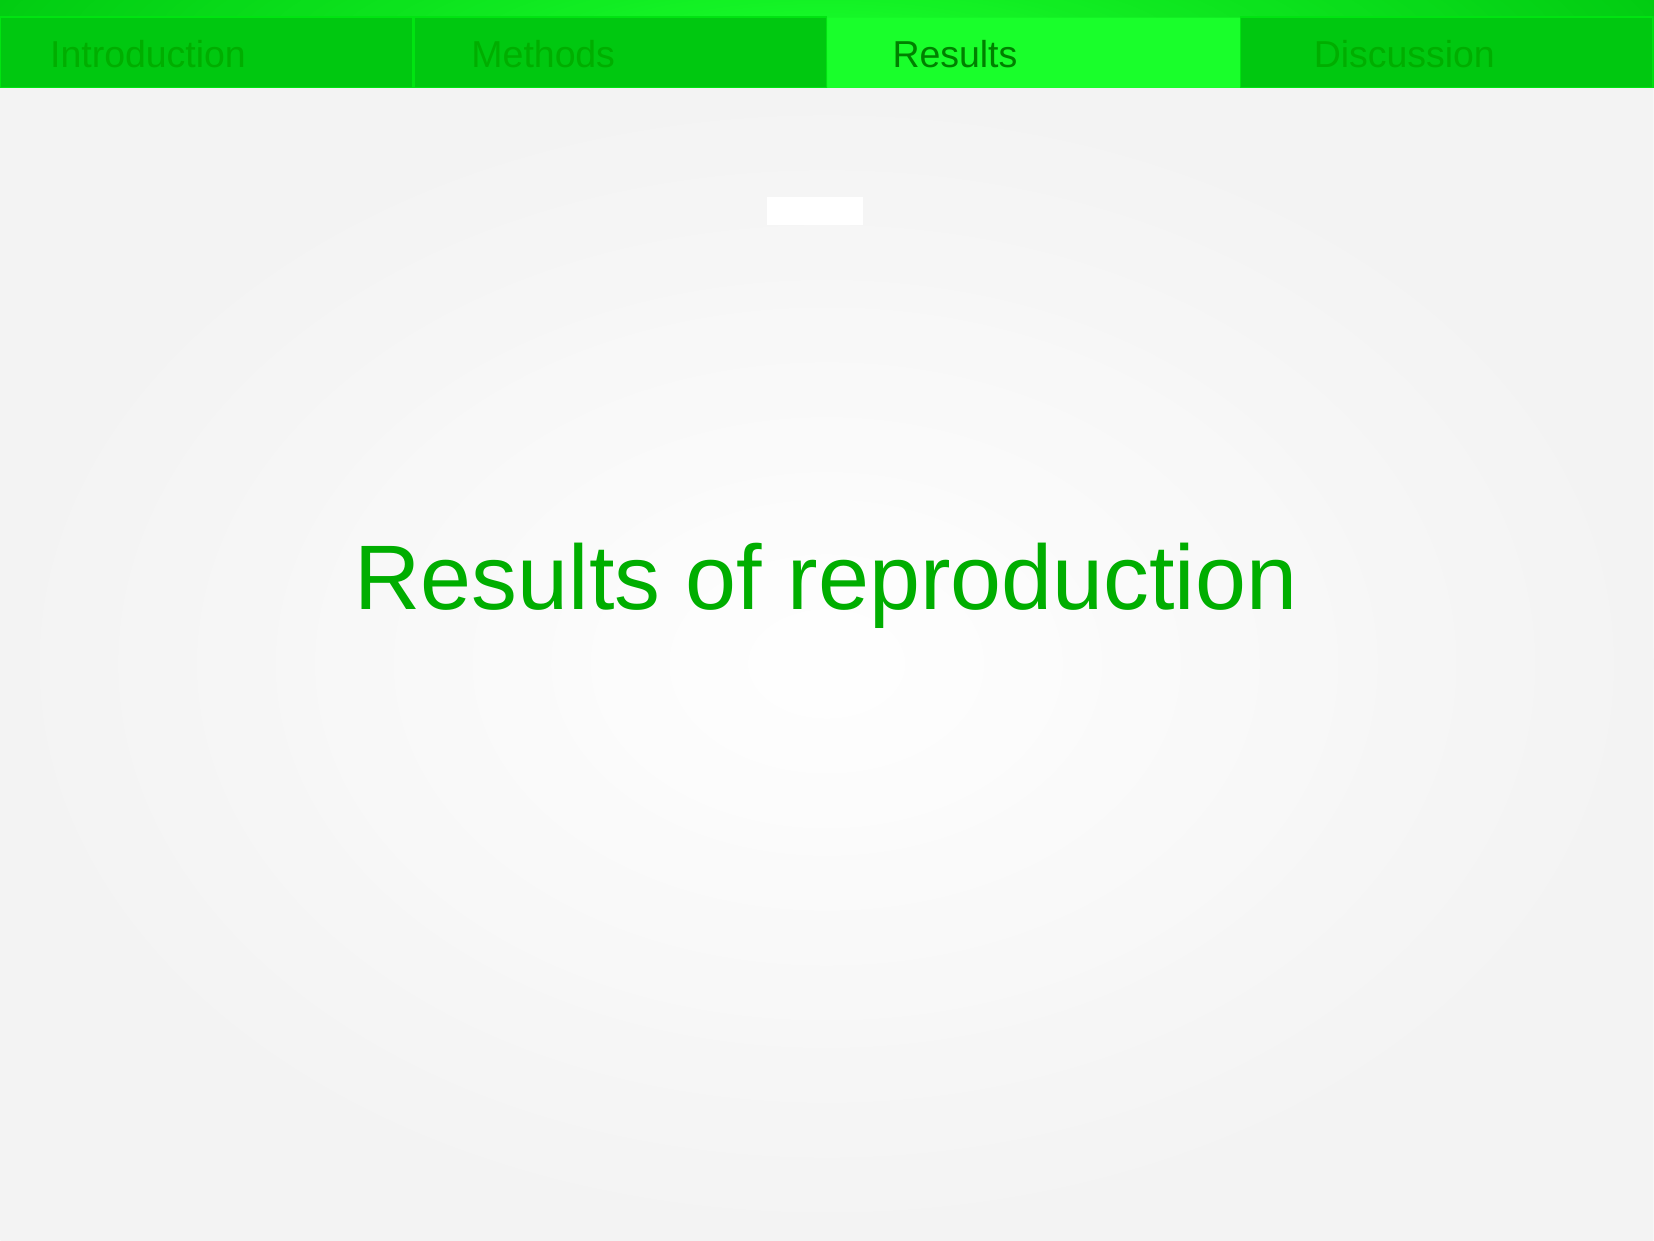

Introduction
Methods
Results
Discussion
# Results of reproduction